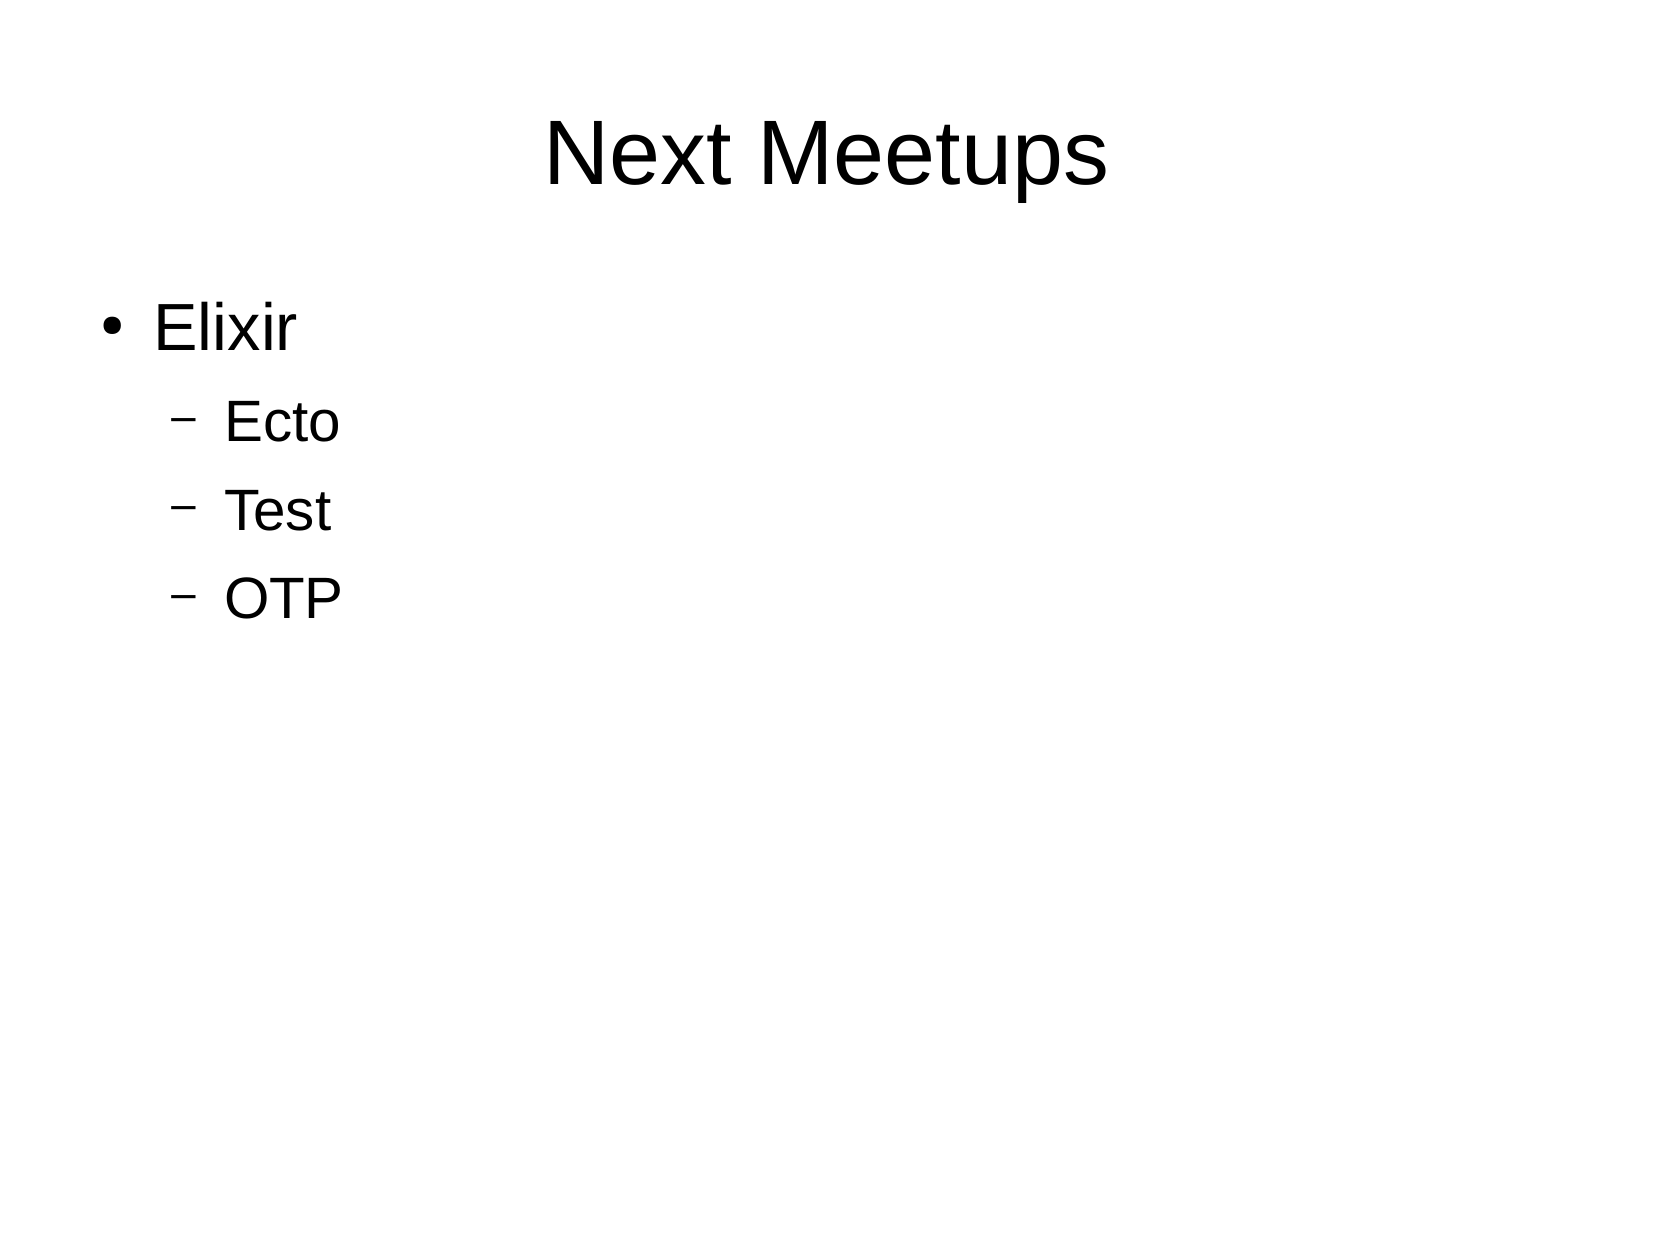

# Next Meetups
Elixir
Ecto
Test
OTP